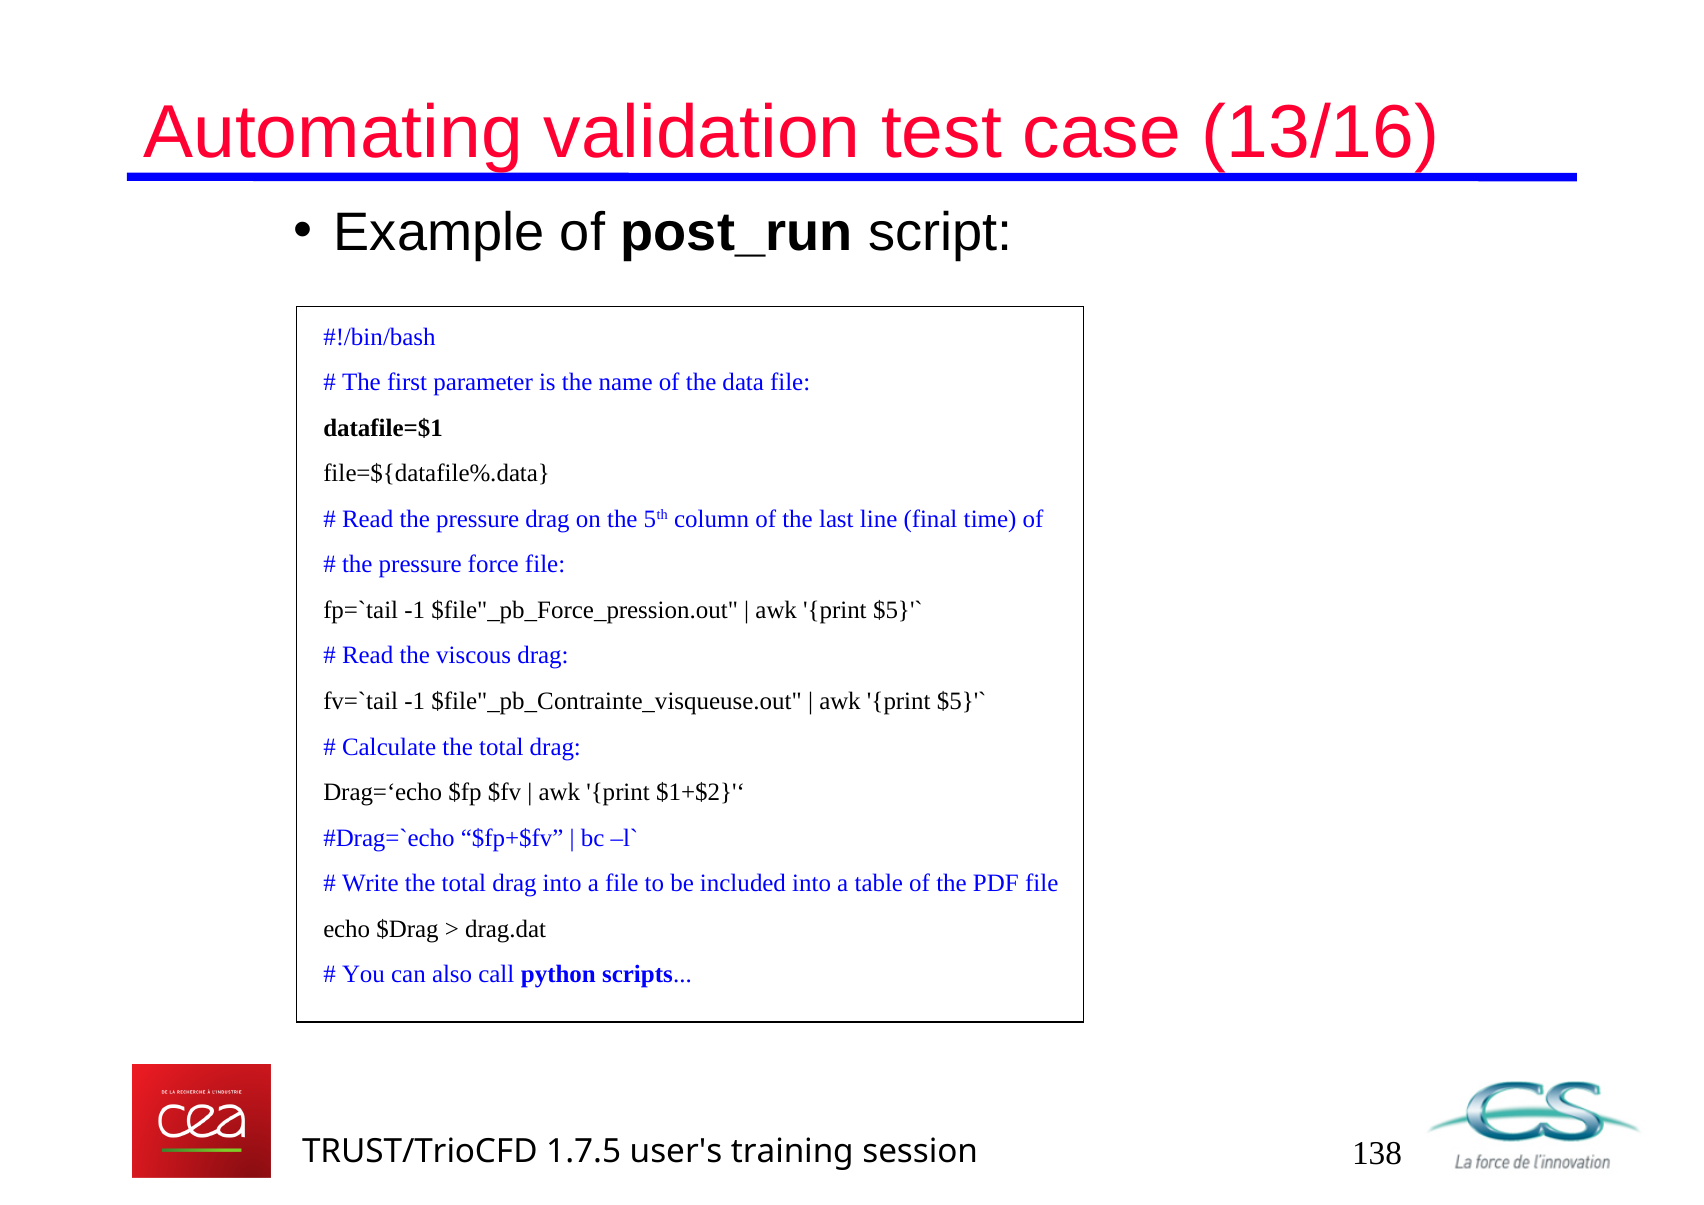

# Automating validation test case (13/16)
Example of post_run script:
#!/bin/bash
# The first parameter is the name of the data file:
datafile=$1
file=${datafile%.data}
# Read the pressure drag on the 5th column of the last line (final time) of
# the pressure force file:
fp=`tail -1 $file"_pb_Force_pression.out" | awk '{print $5}'`
# Read the viscous drag:
fv=`tail -1 $file"_pb_Contrainte_visqueuse.out" | awk '{print $5}'`
# Calculate the total drag:
Drag=‘echo $fp $fv | awk '{print $1+$2}'‘
#Drag=`echo “$fp+$fv” | bc –l`
# Write the total drag into a file to be included into a table of the PDF file
echo $Drag > drag.dat
# You can also call python scripts...
TRUST/TrioCFD 1.7.5 user's training session
138